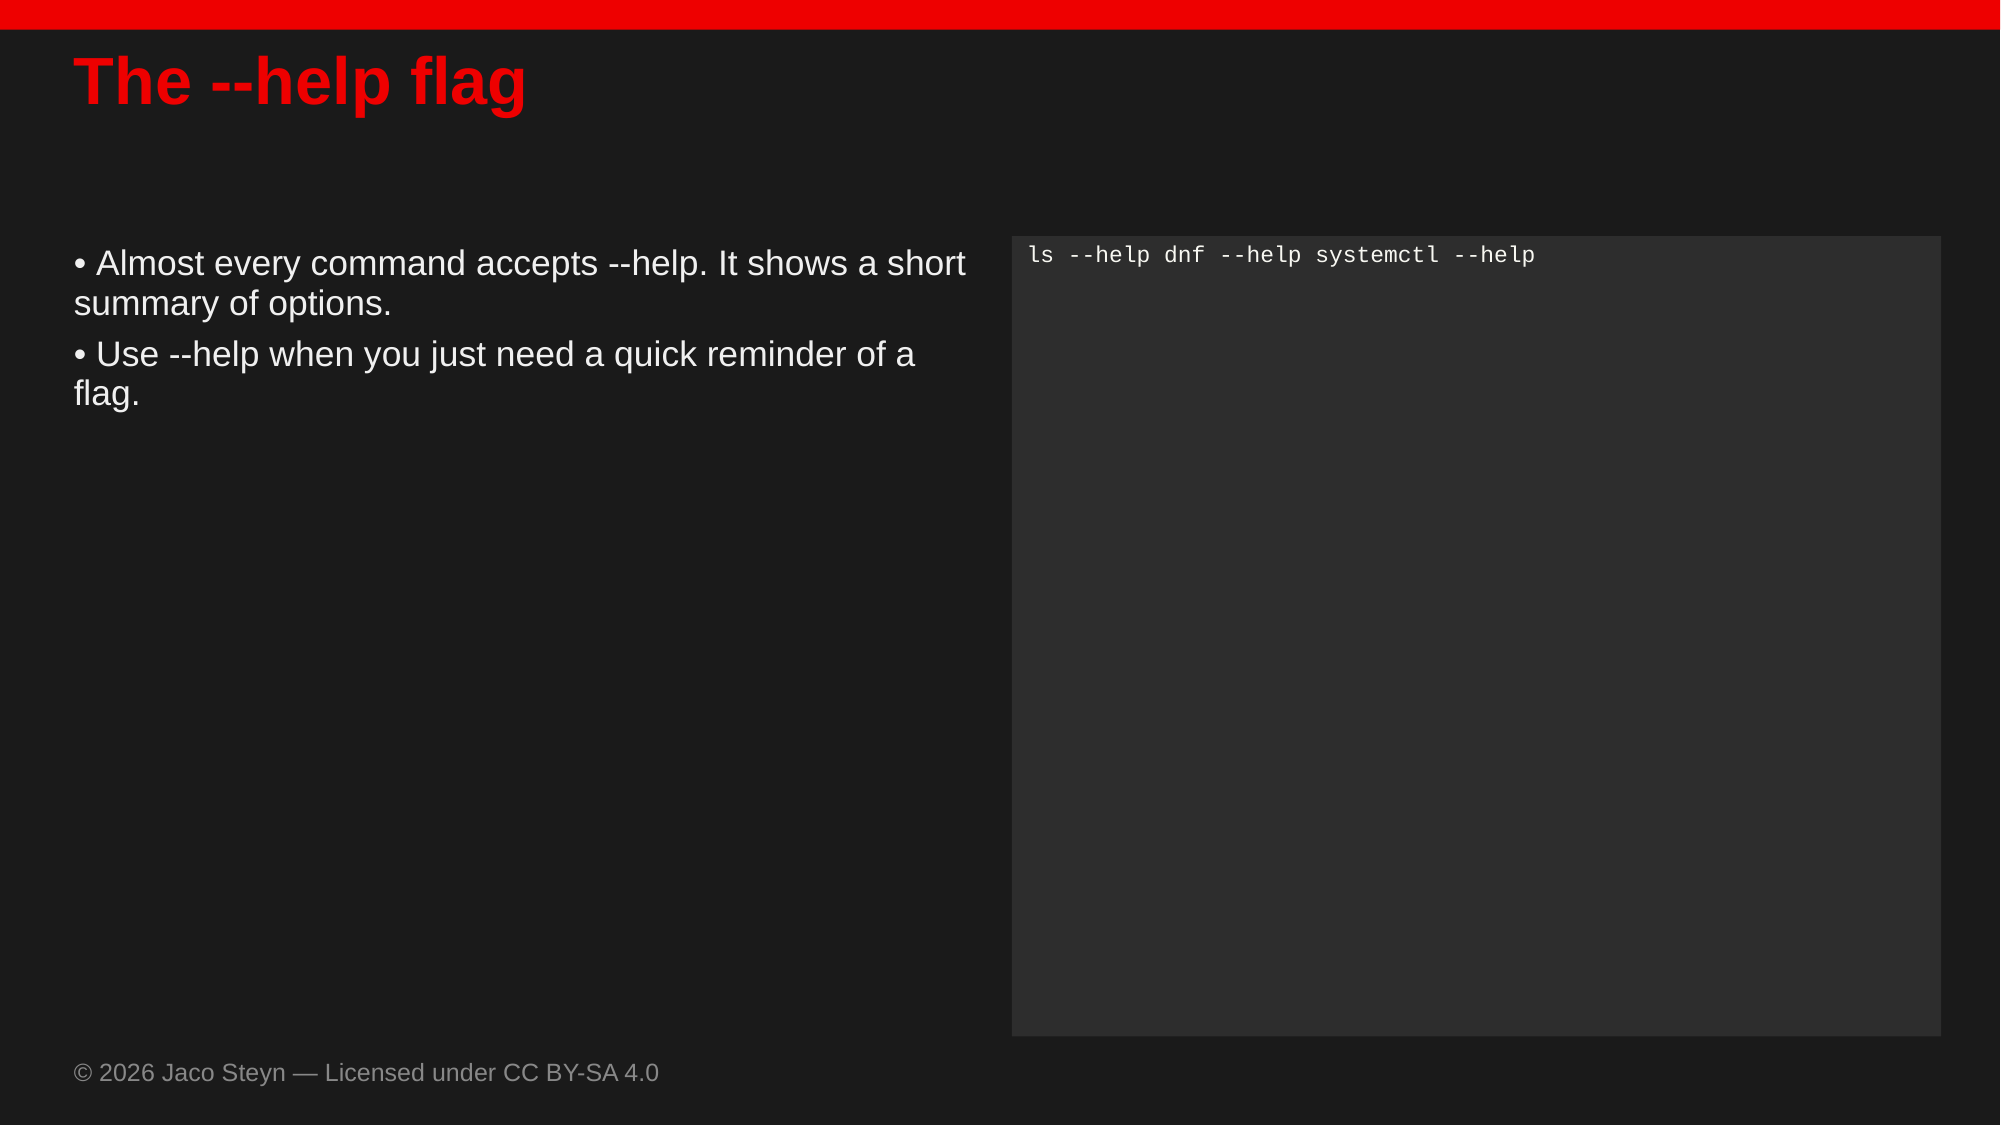

The --help flag
• Almost every command accepts --help. It shows a short summary of options.
• Use --help when you just need a quick reminder of a flag.
ls --help dnf --help systemctl --help
© 2026 Jaco Steyn — Licensed under CC BY-SA 4.0